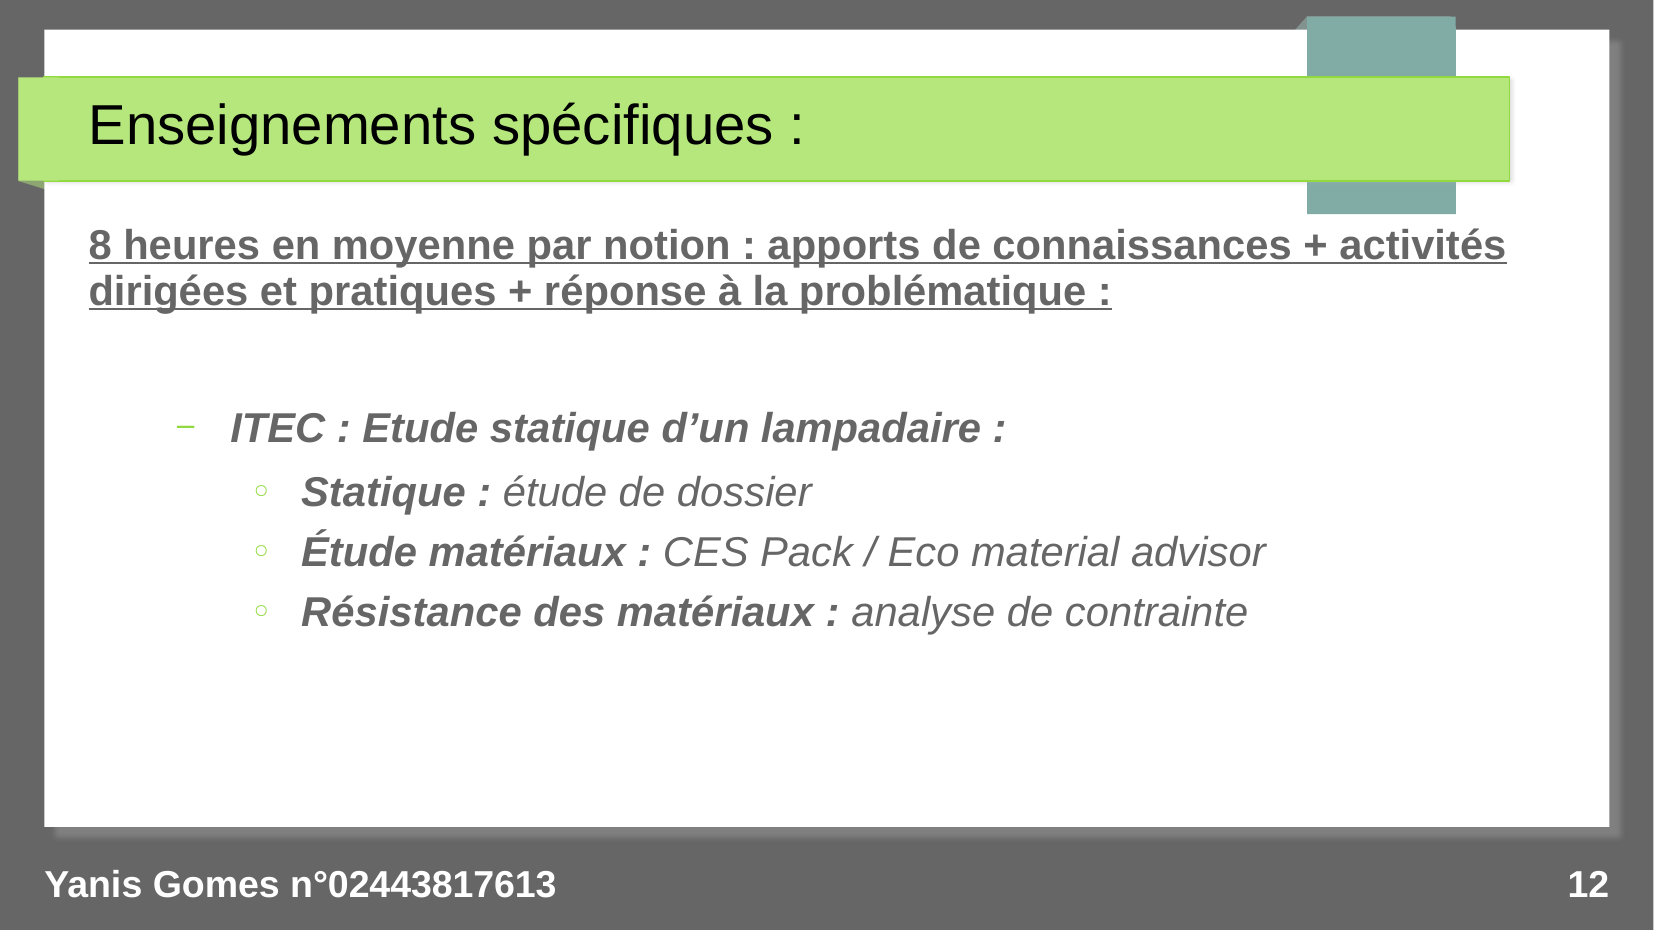

# Enseignements spécifiques :
8 heures en moyenne par notion : apports de connaissances + activités dirigées et pratiques + réponse à la problématique :
ITEC : Etude statique d’un lampadaire :
Statique : étude de dossier
Étude matériaux : CES Pack / Eco material advisor
Résistance des matériaux : analyse de contrainte
Yanis Gomes n°02443817613